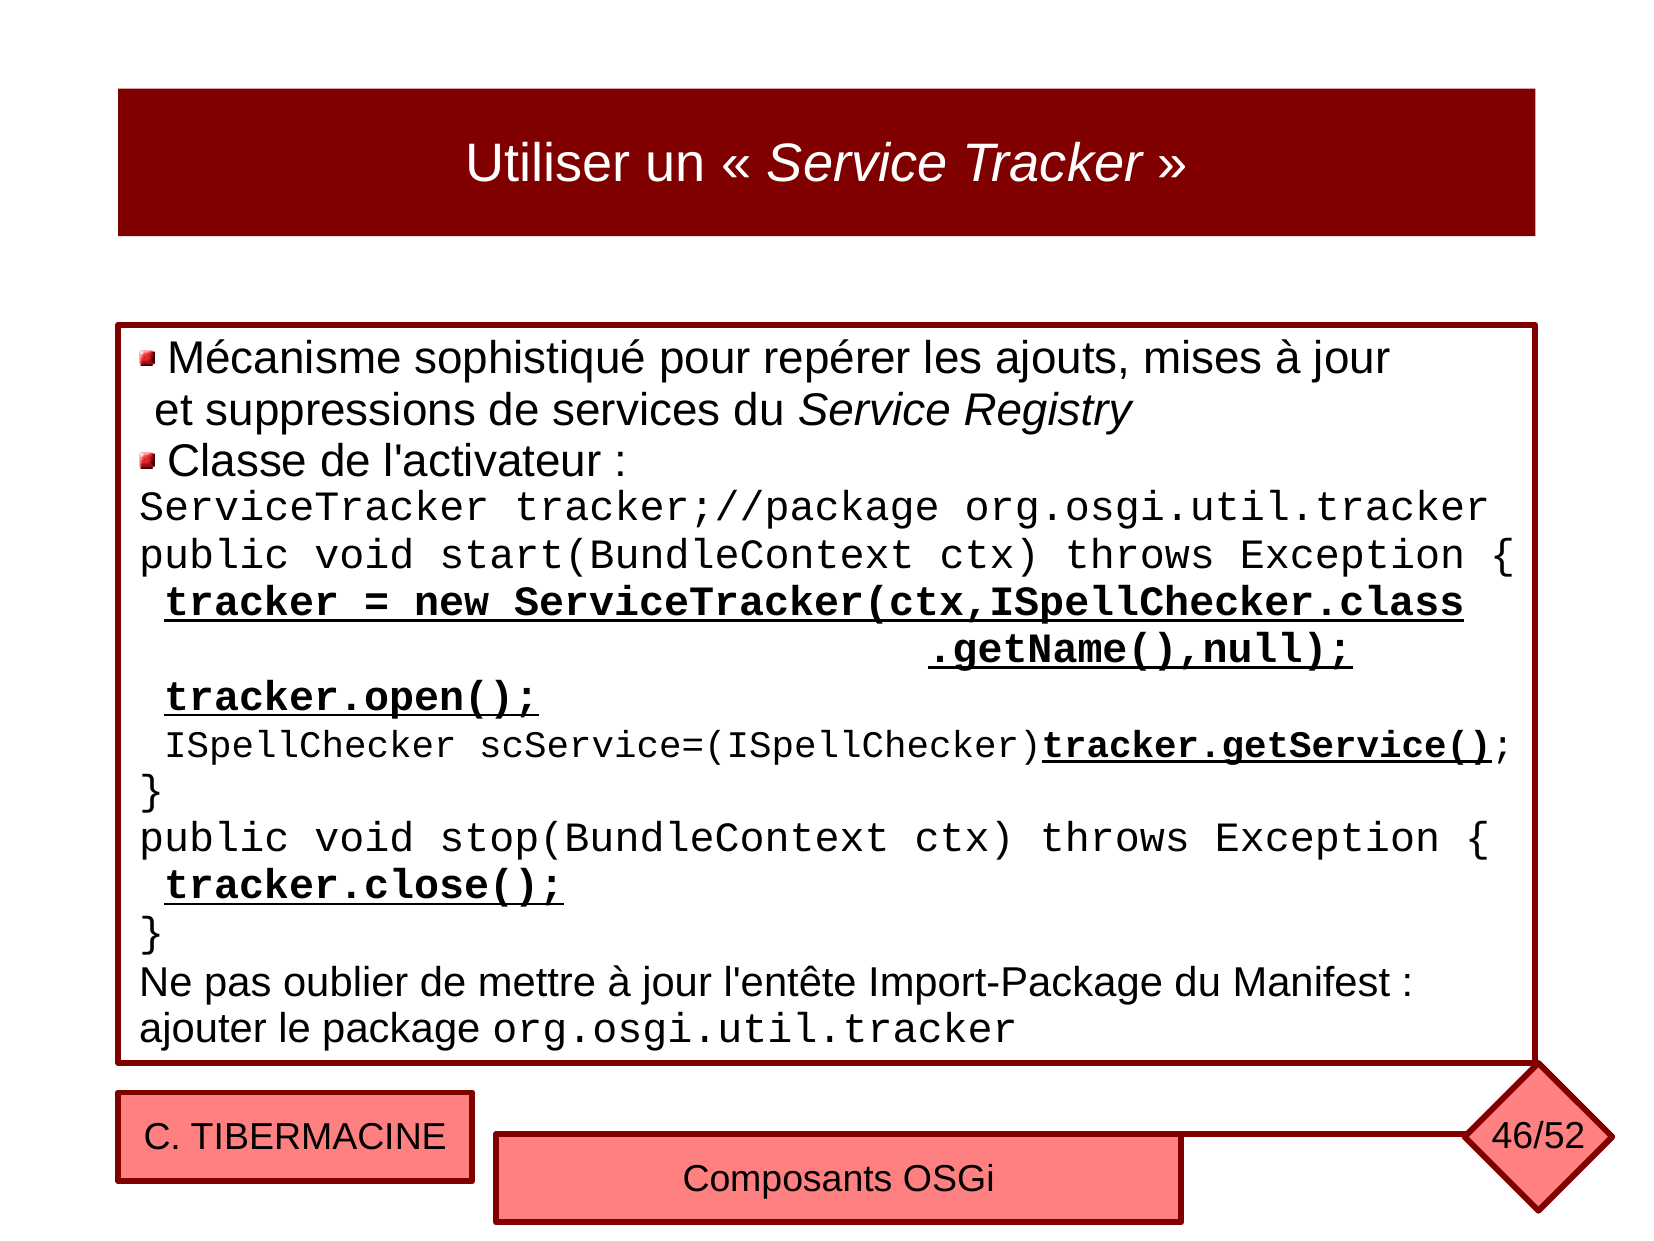

Utiliser un « Service Tracker »
 Mécanisme sophistiqué pour repérer les ajouts, mises à jour
et suppressions de services du Service Registry
 Classe de l'activateur :
ServiceTracker tracker;//package org.osgi.util.tracker
public void start(BundleContext ctx) throws Exception {
 tracker = new ServiceTracker(ctx,ISpellChecker.class
										 .getName(),null);
 tracker.open();
 ISpellChecker scService=(ISpellChecker)tracker.getService();
}
public void stop(BundleContext ctx) throws Exception {
 tracker.close();
}
Ne pas oublier de mettre à jour l'entête Import-Package du Manifest :
ajouter le package org.osgi.util.tracker
C. TIBERMACINE
Composants OSGi